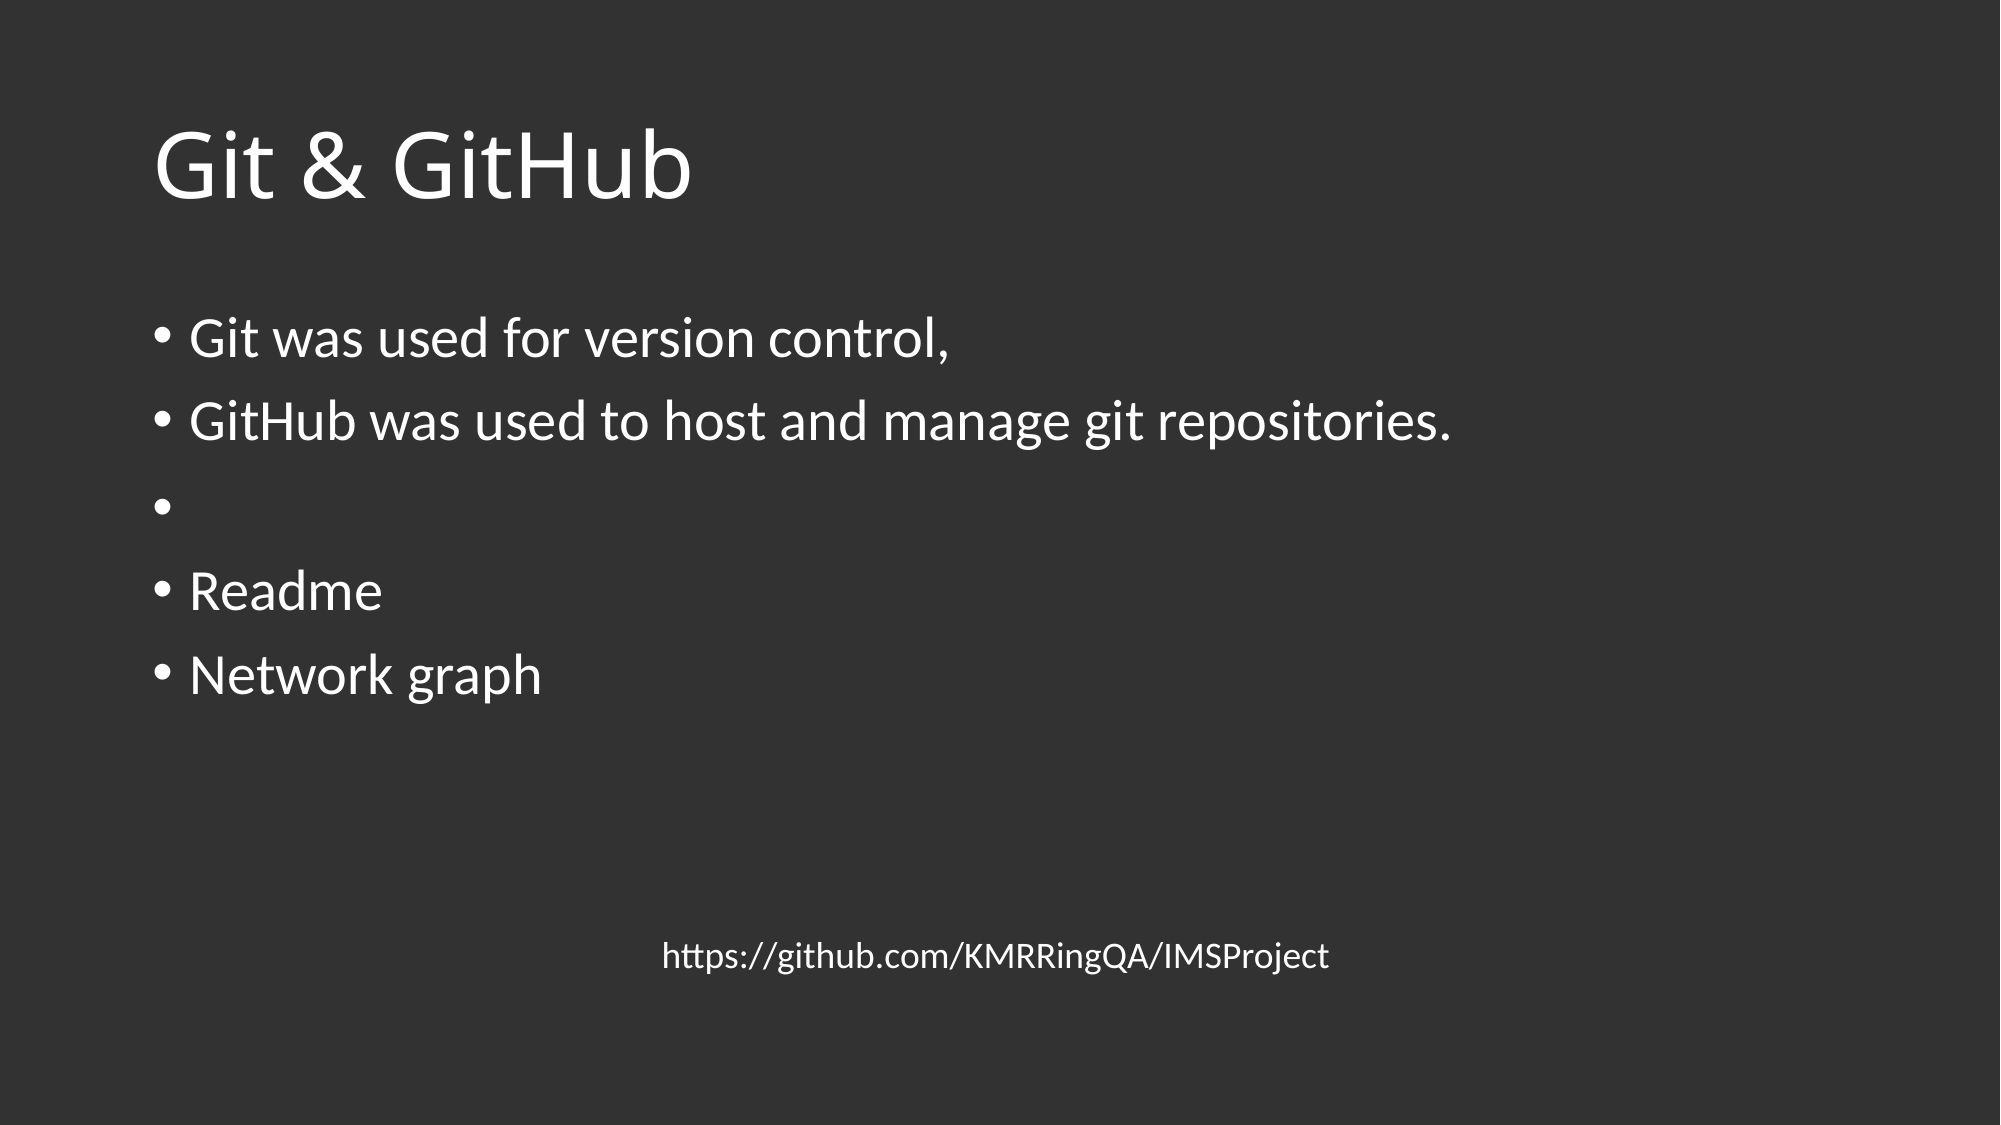

# Git & GitHub
Git was used for version control,
GitHub was used to host and manage git repositories.
Readme
Network graph
https://github.com/KMRRingQA/IMSProject